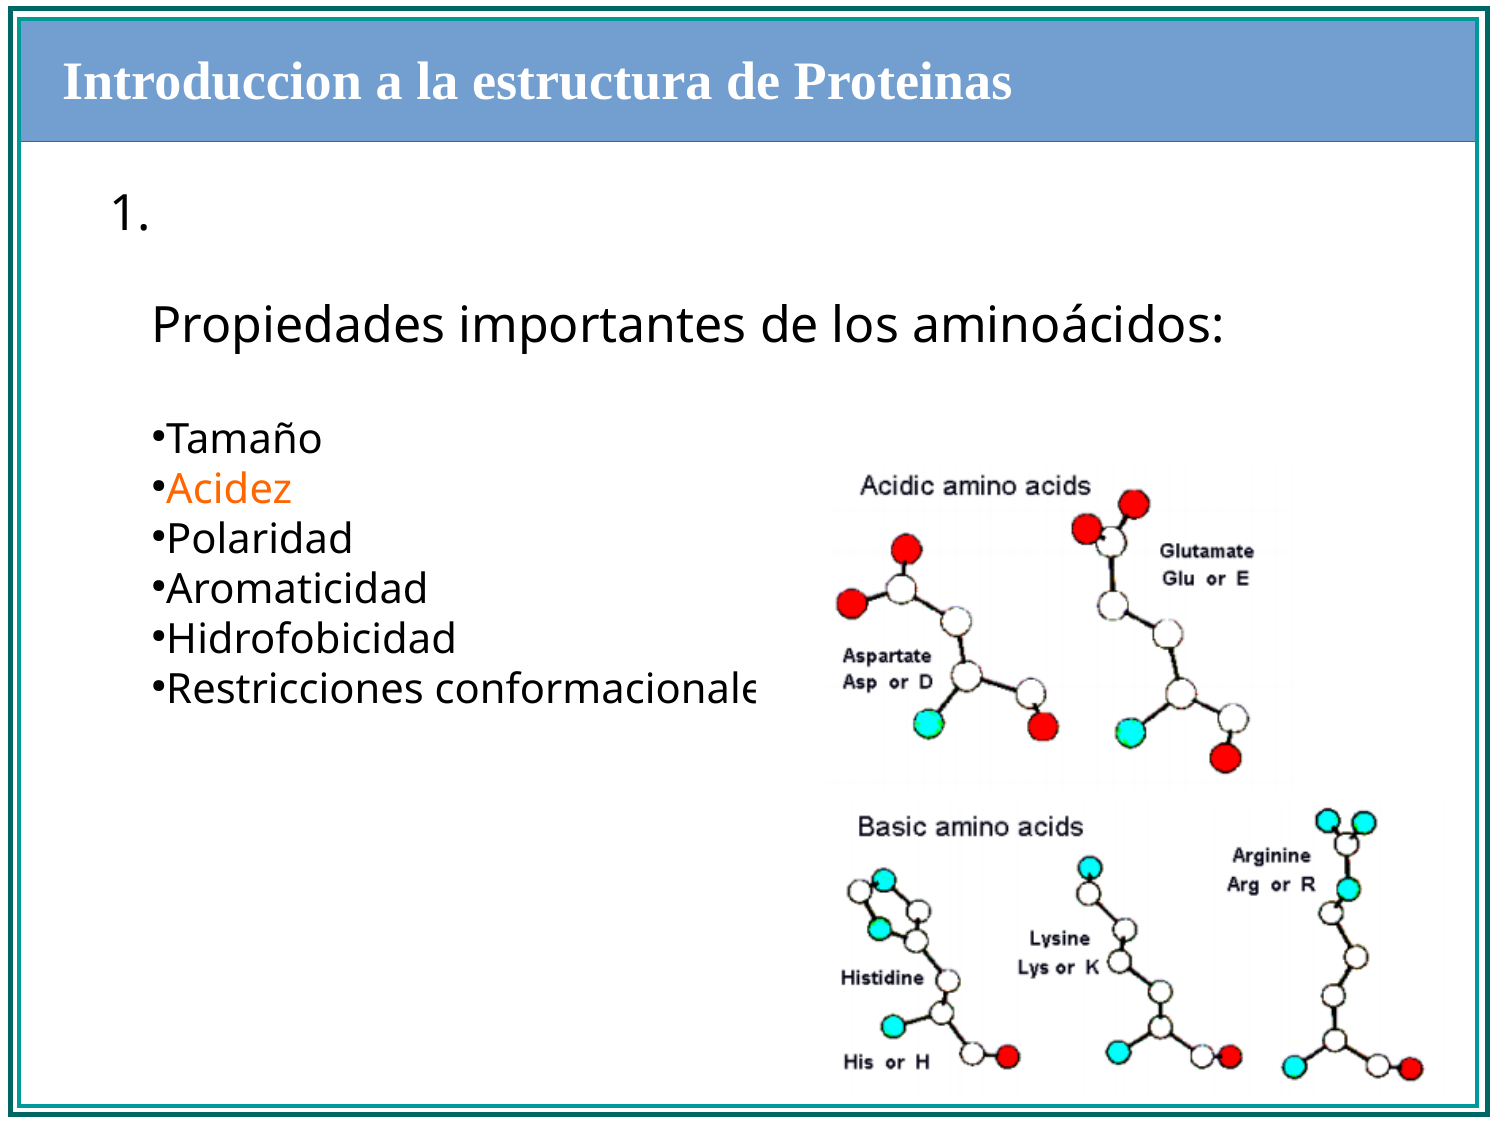

Introduccion a la estructura de Proteinas
1.
Propiedades importantes de los aminoácidos:
Tamaño
Acidez
Polaridad
Aromaticidad
Hidrofobicidad
Restricciones conformacionales